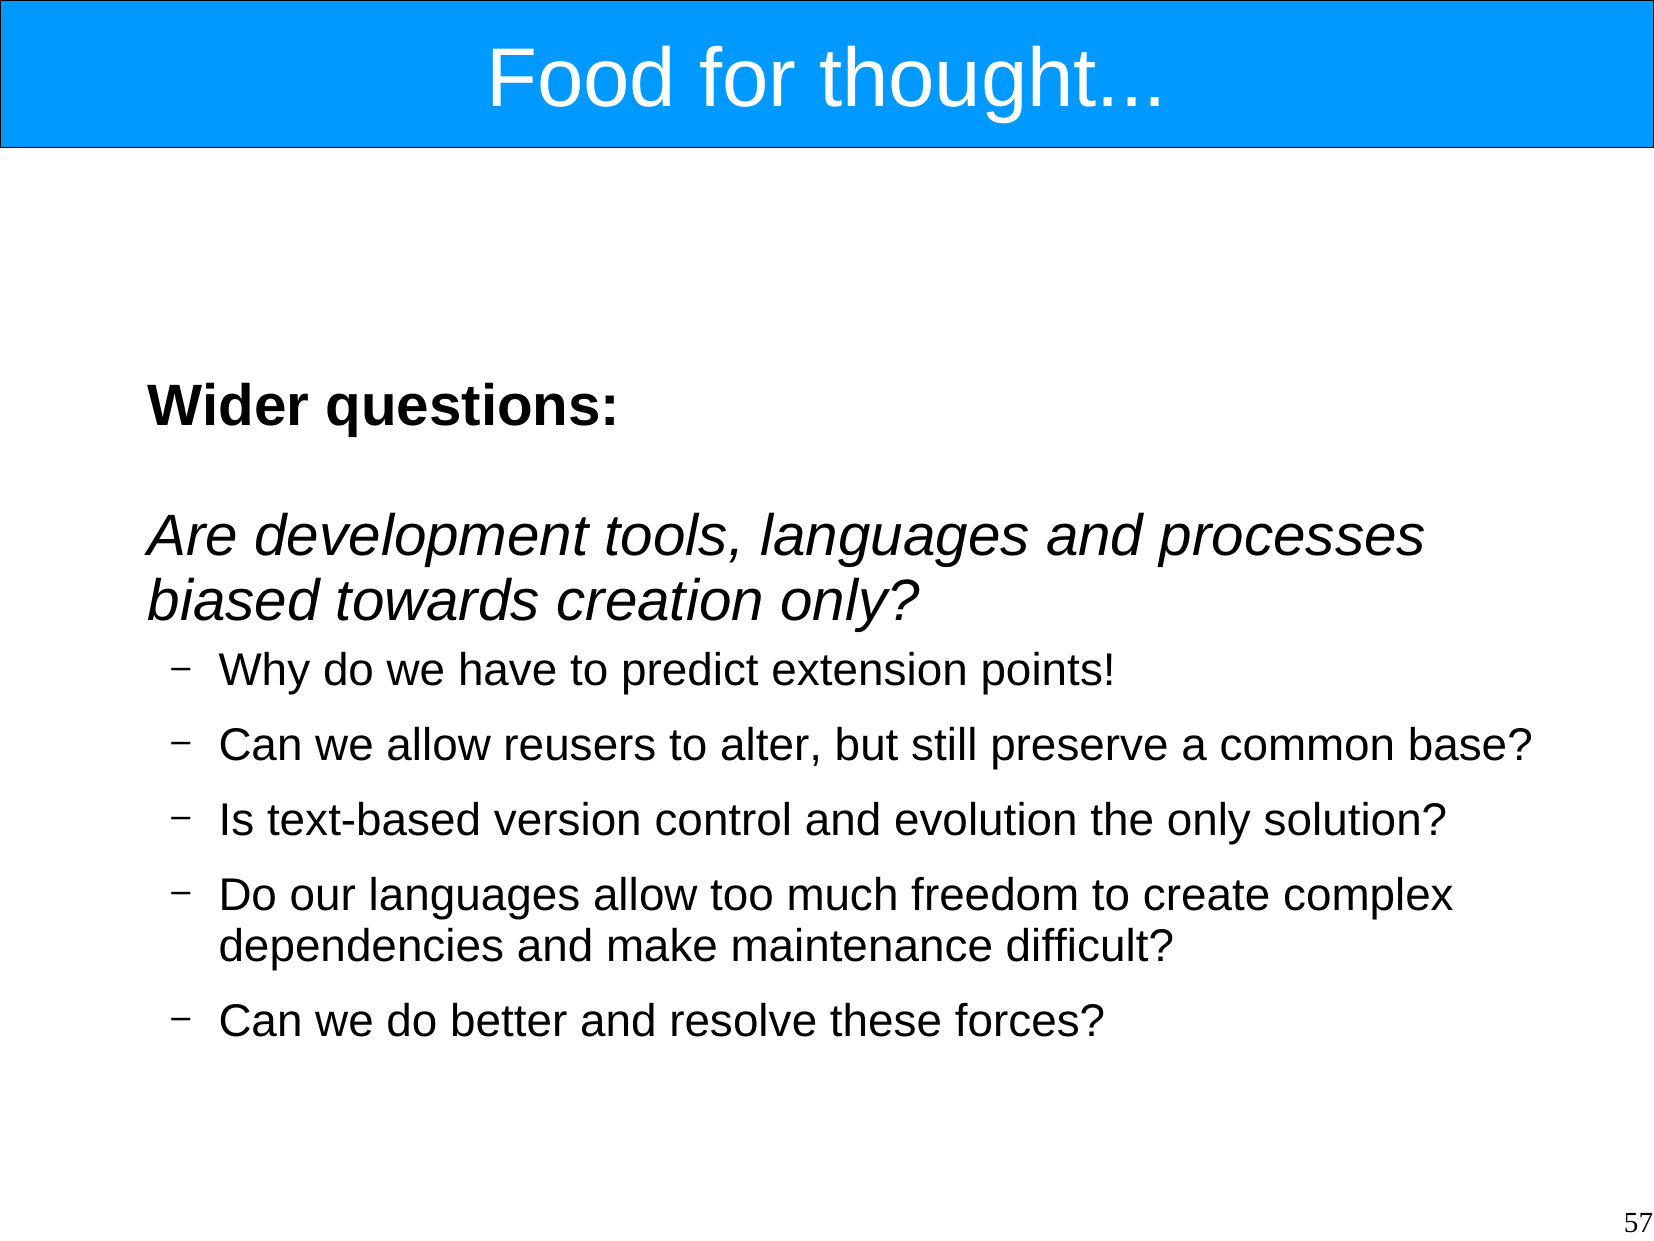

# Food for thought...
Wider questions:
Are development tools, languages and processes biased towards creation only?
Why do we have to predict extension points!
Can we allow reusers to alter, but still preserve a common base?
Is text-based version control and evolution the only solution?
Do our languages allow too much freedom to create complex dependencies and make maintenance difficult?
Can we do better and resolve these forces?
57